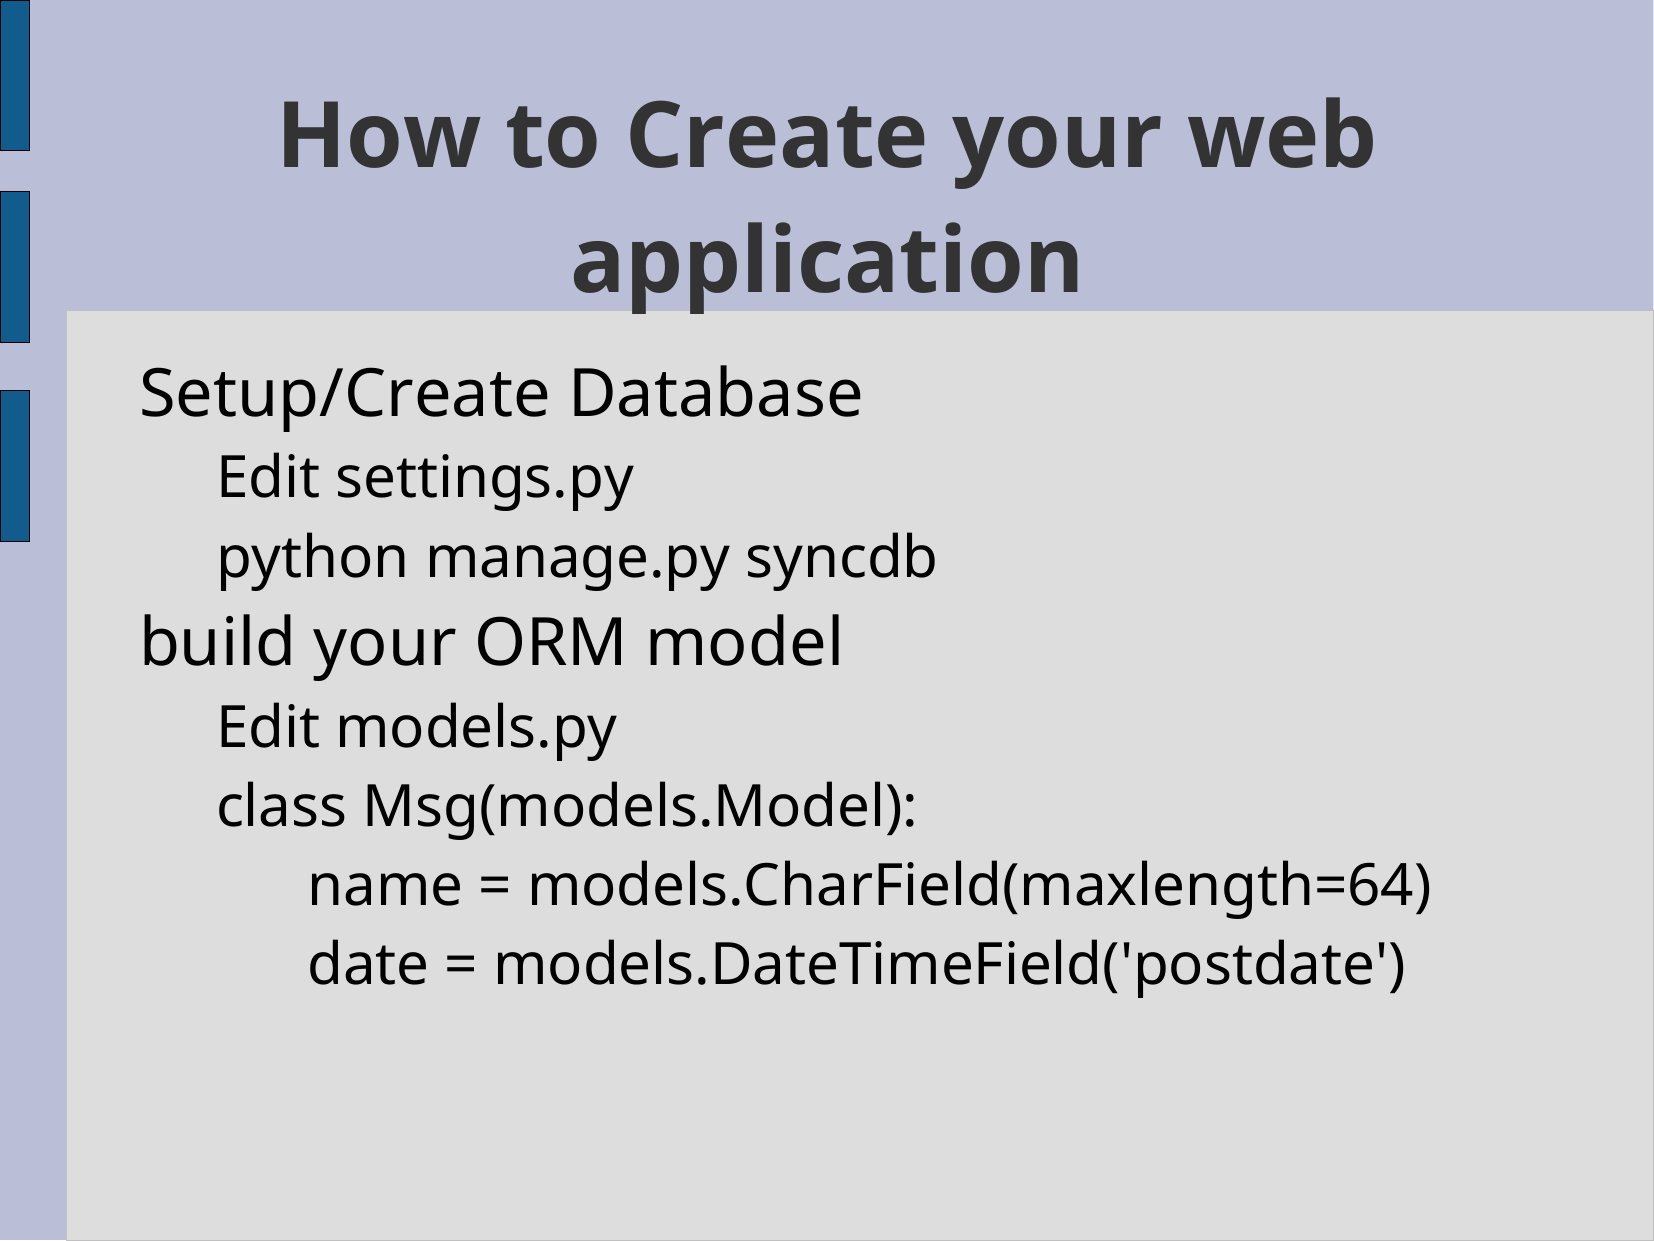

# How to Create your web application
Setup/Create Database
Edit settings.py
python manage.py syncdb
build your ORM model
Edit models.py
class Msg(models.Model):
 name = models.CharField(maxlength=64)
 date = models.DateTimeField('postdate')